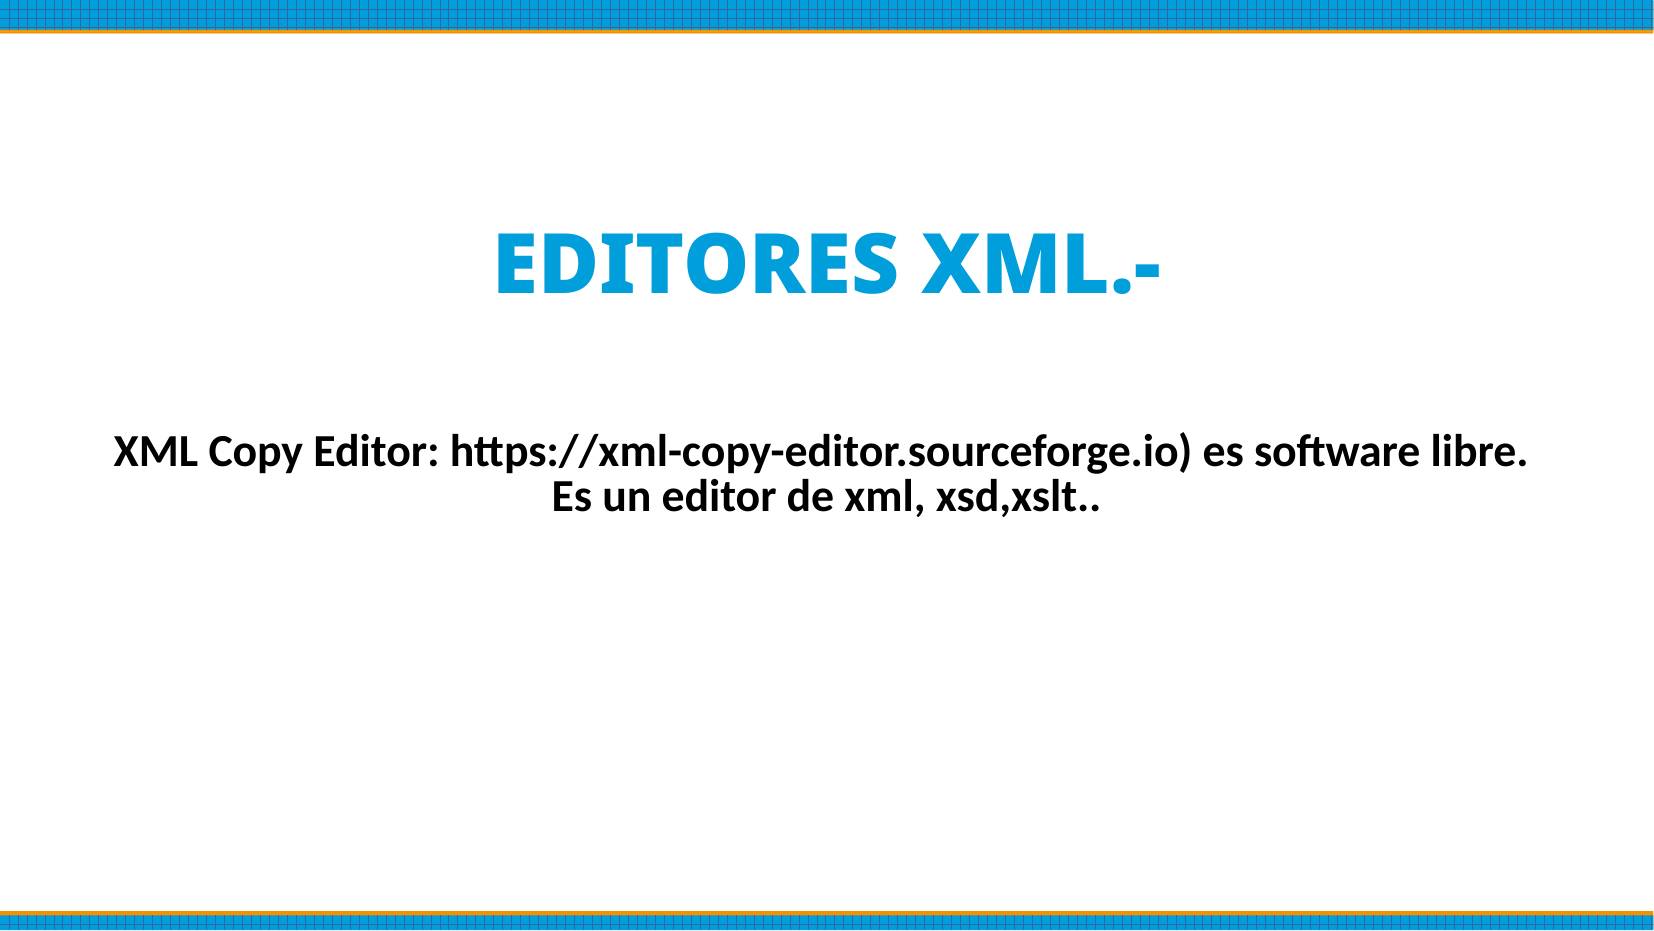

# EDITORES XML.-
XML Copy Editor: https://xml-copy-editor.sourceforge.io) es software libre.
Es un editor de xml, xsd,xslt..